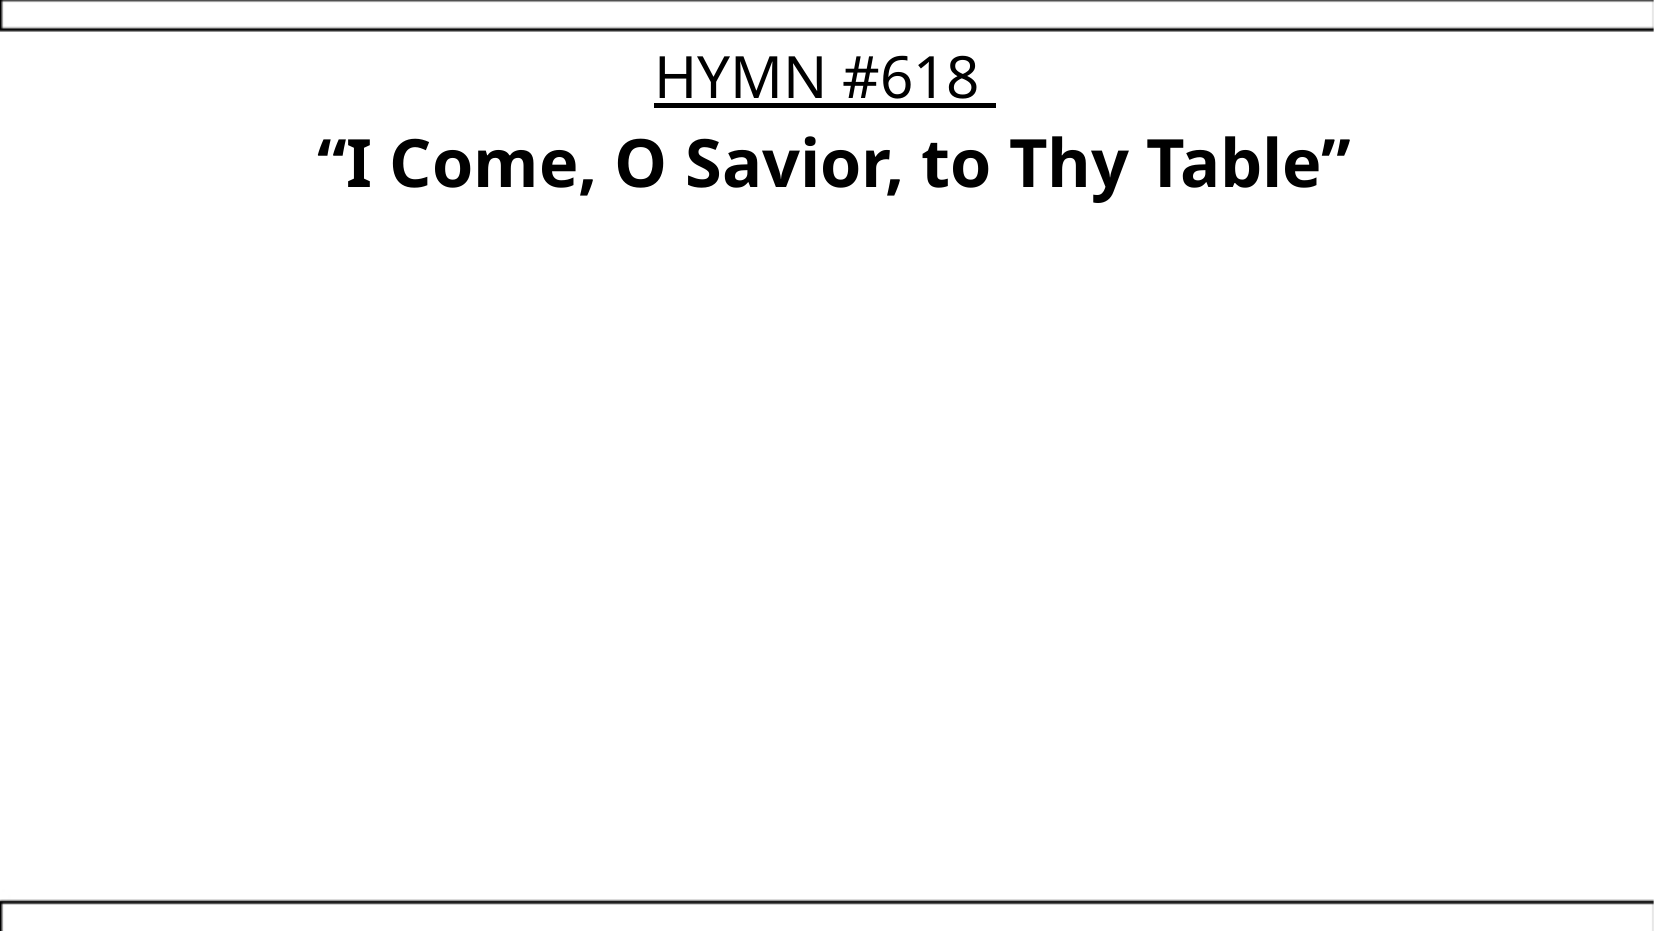

HYMN #618
“I Come, O Savior, to Thy Table”